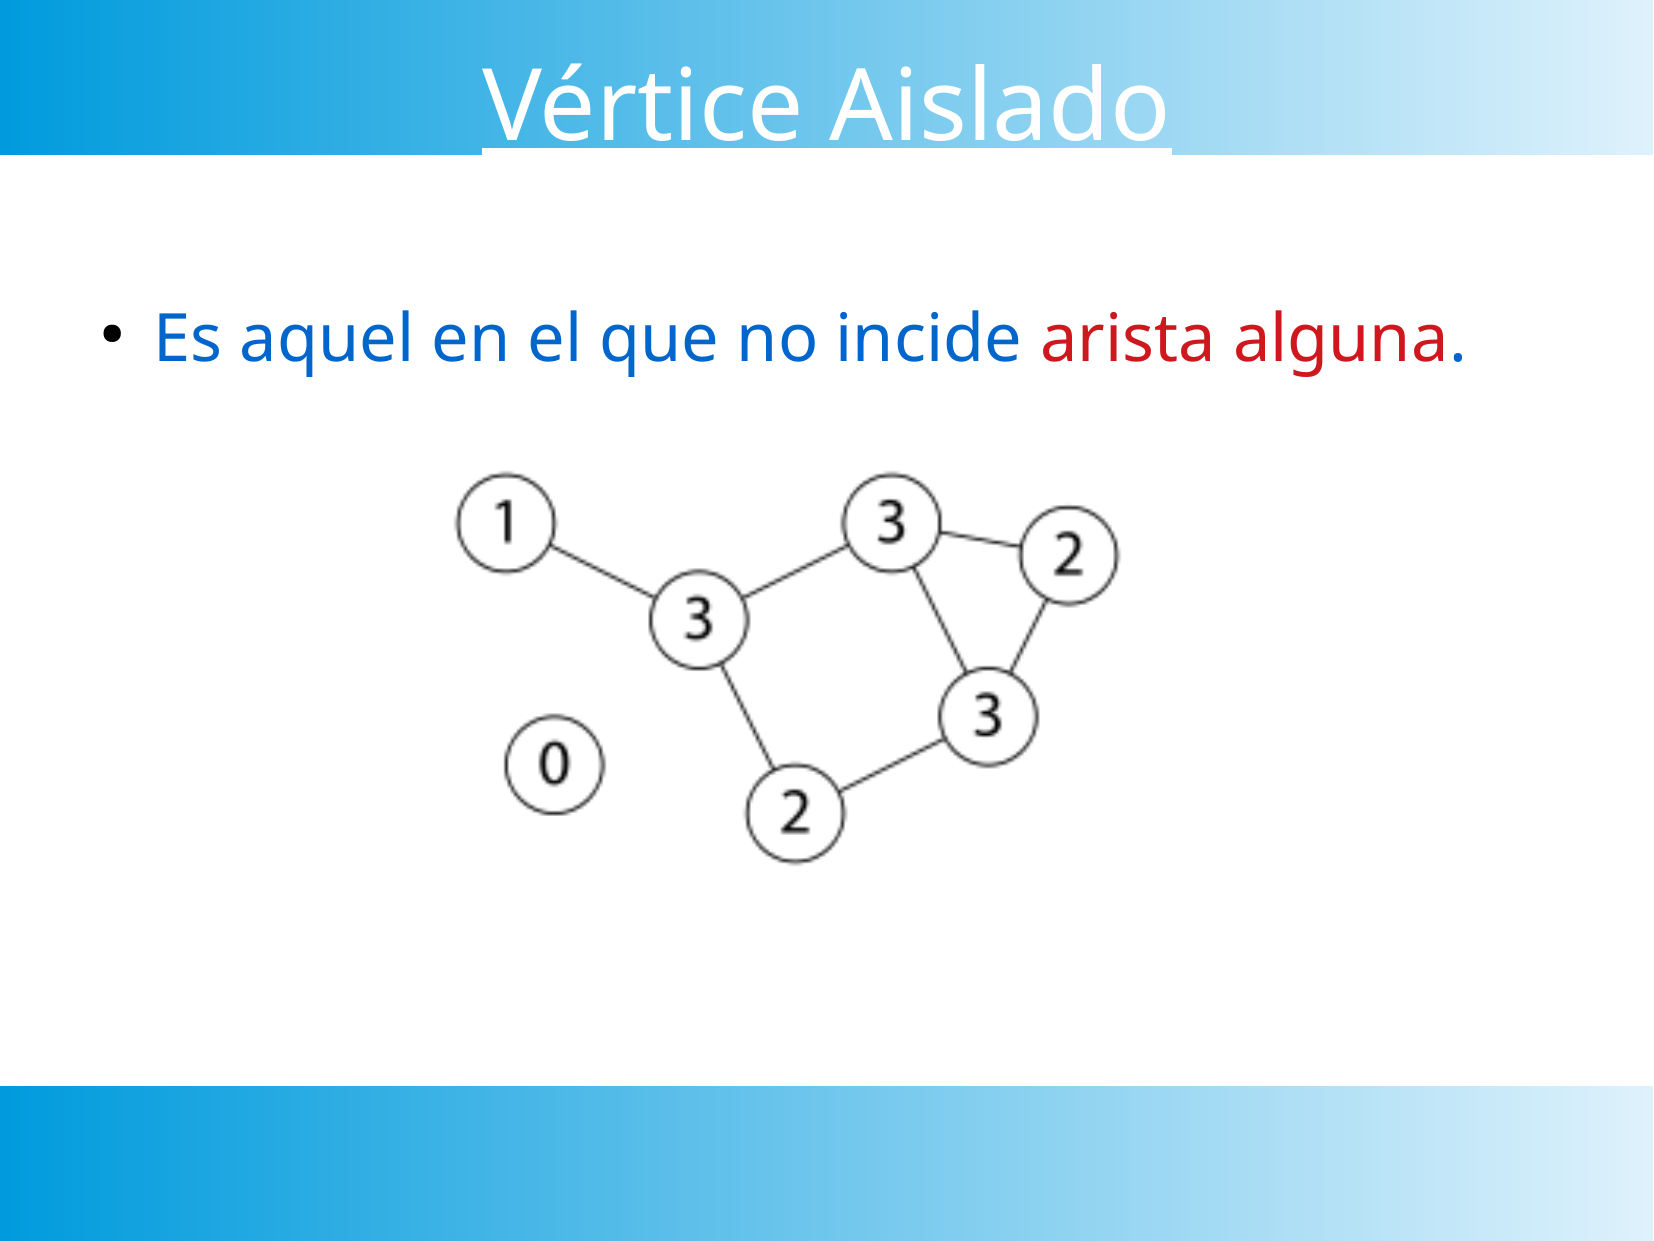

# Vértice Aislado
Es aquel en el que no incide arista alguna.